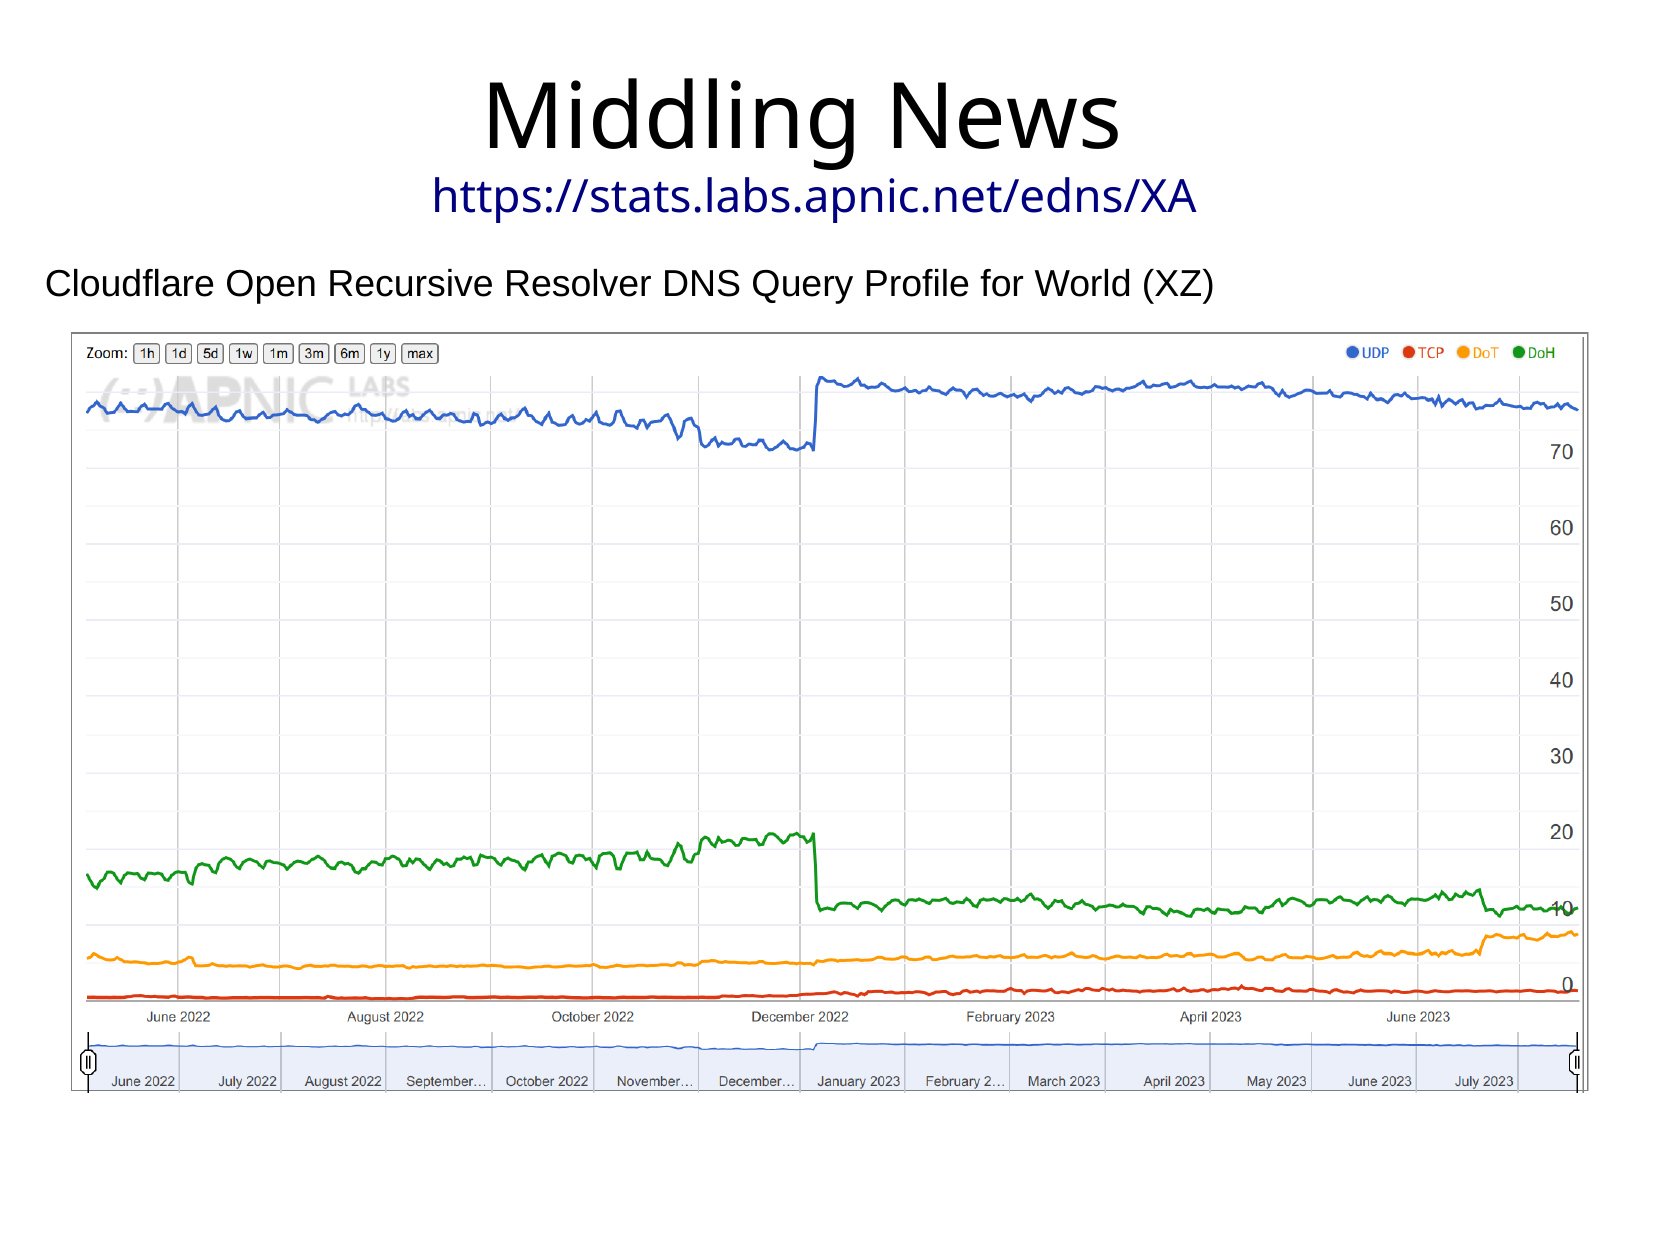

Middling News
https://stats.labs.apnic.net/edns/XA
Cloudflare Open Recursive Resolver DNS Query Profile for World (XZ)